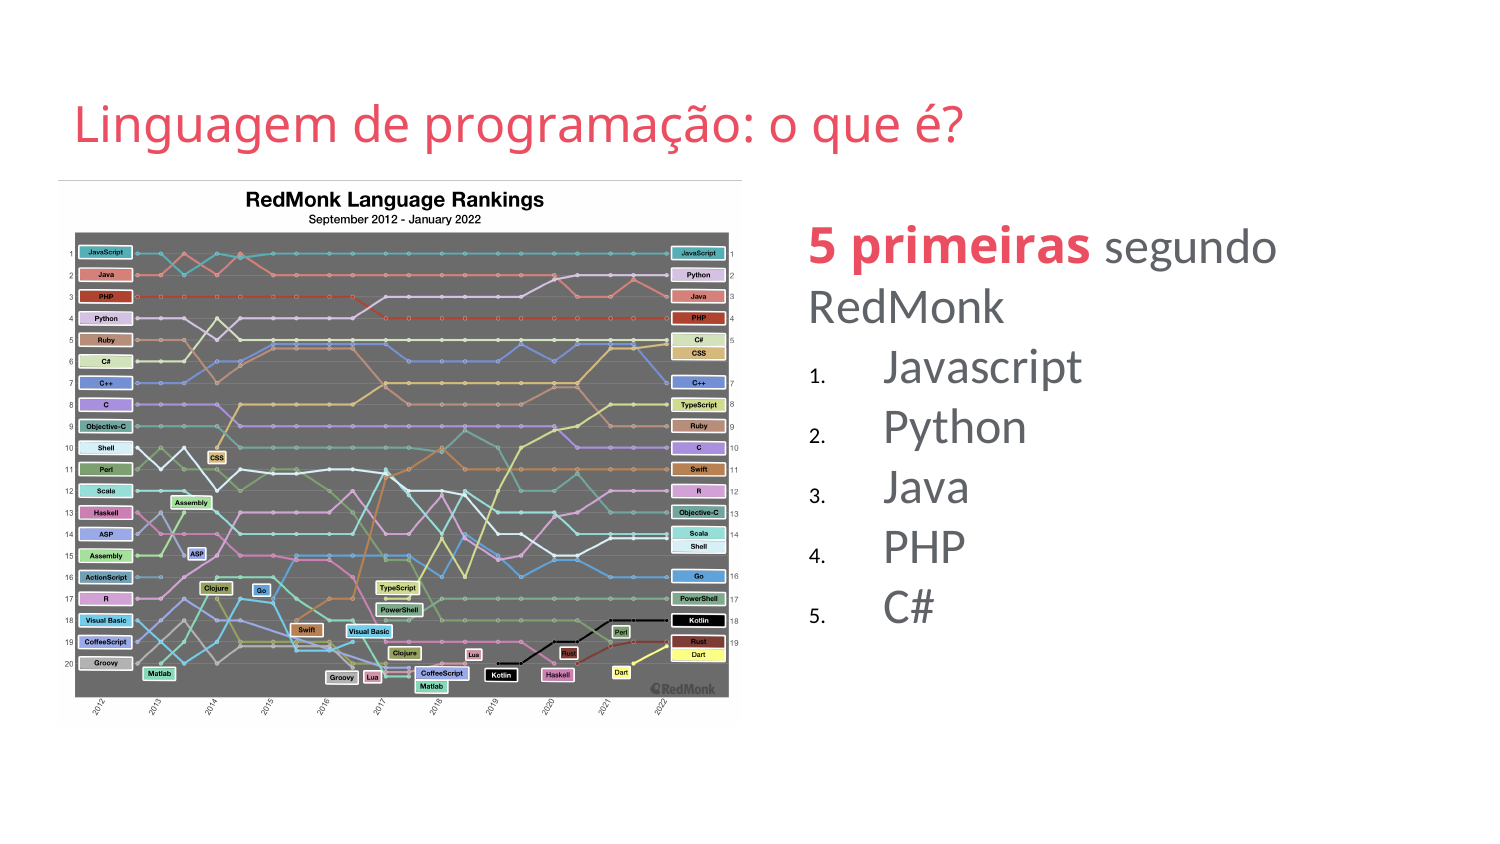

Linguagem de programação: o que é?
5 primeiras segundo RedMonk
Javascript
Python
Java
PHP
C#